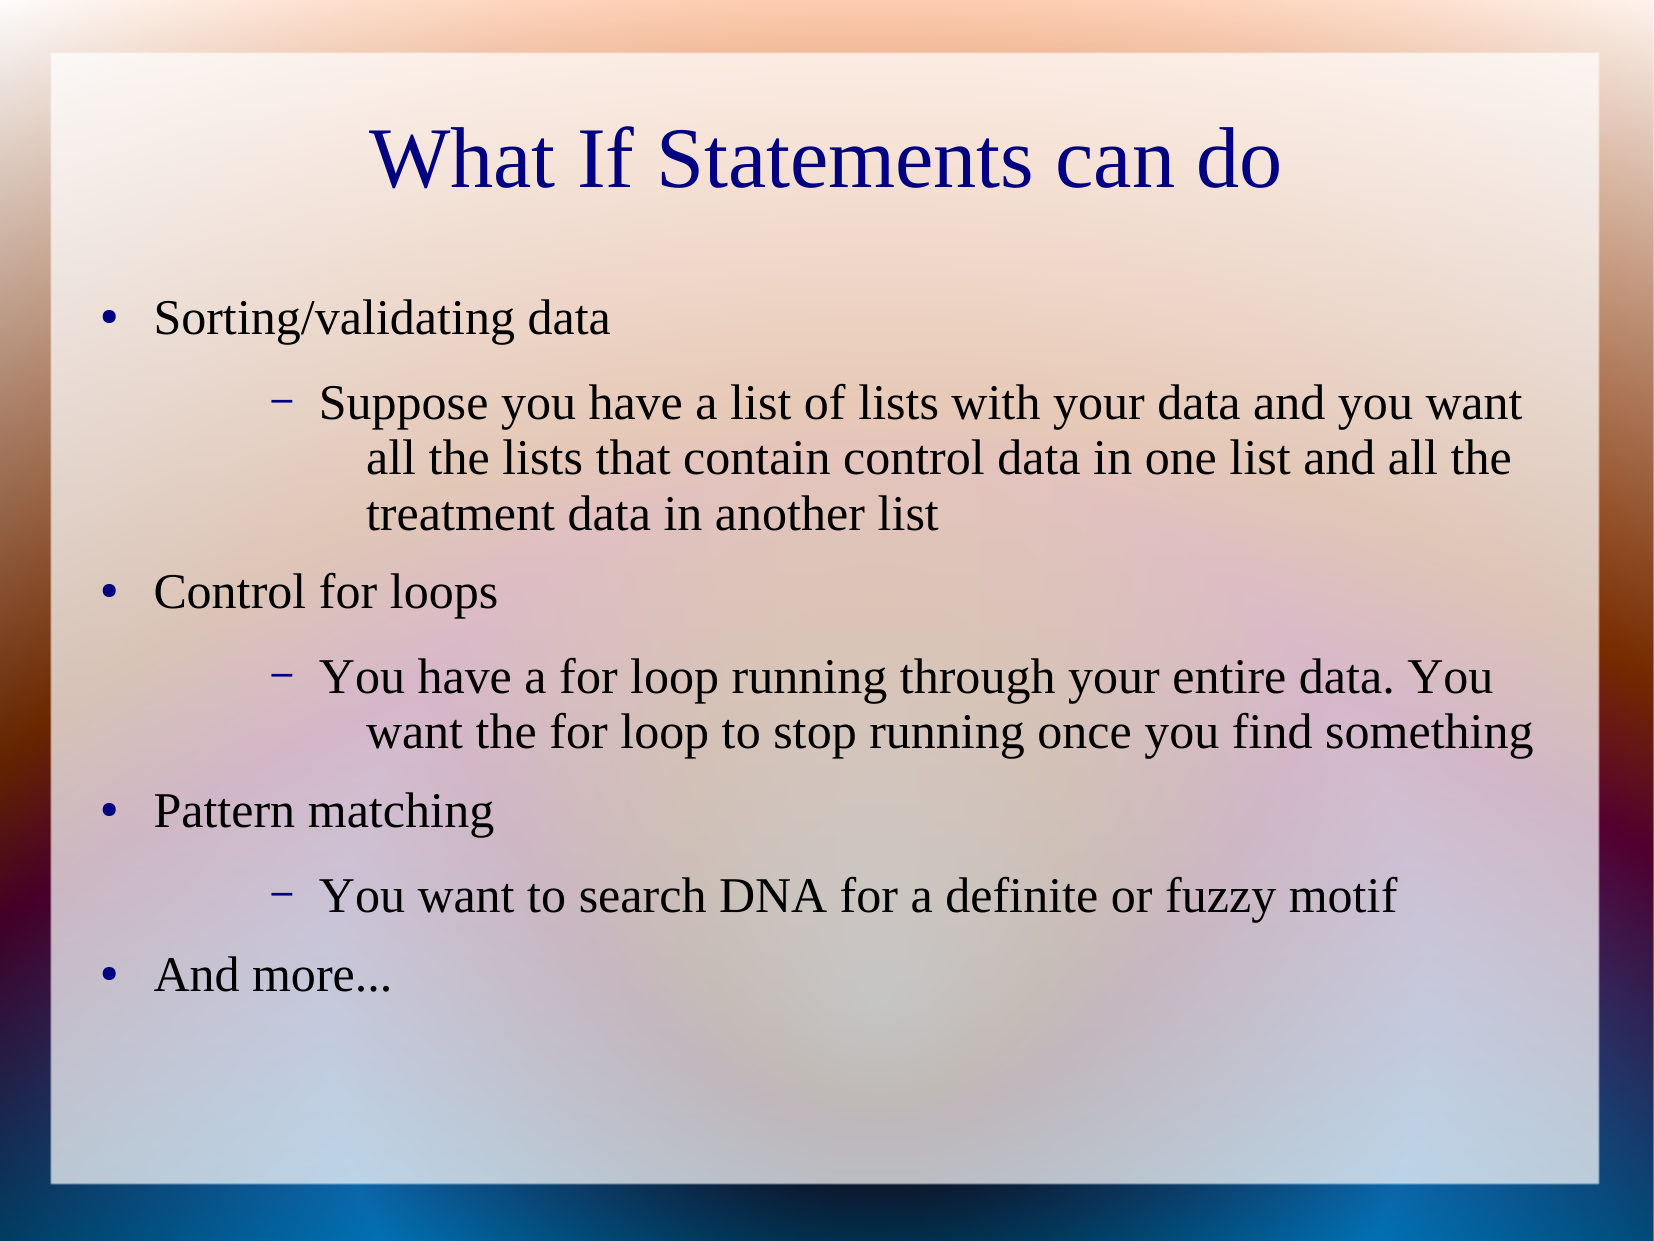

# What If Statements can do
Sorting/validating data
Suppose you have a list of lists with your data and you want all the lists that contain control data in one list and all the treatment data in another list
Control for loops
You have a for loop running through your entire data. You want the for loop to stop running once you find something
Pattern matching
You want to search DNA for a definite or fuzzy motif
And more...